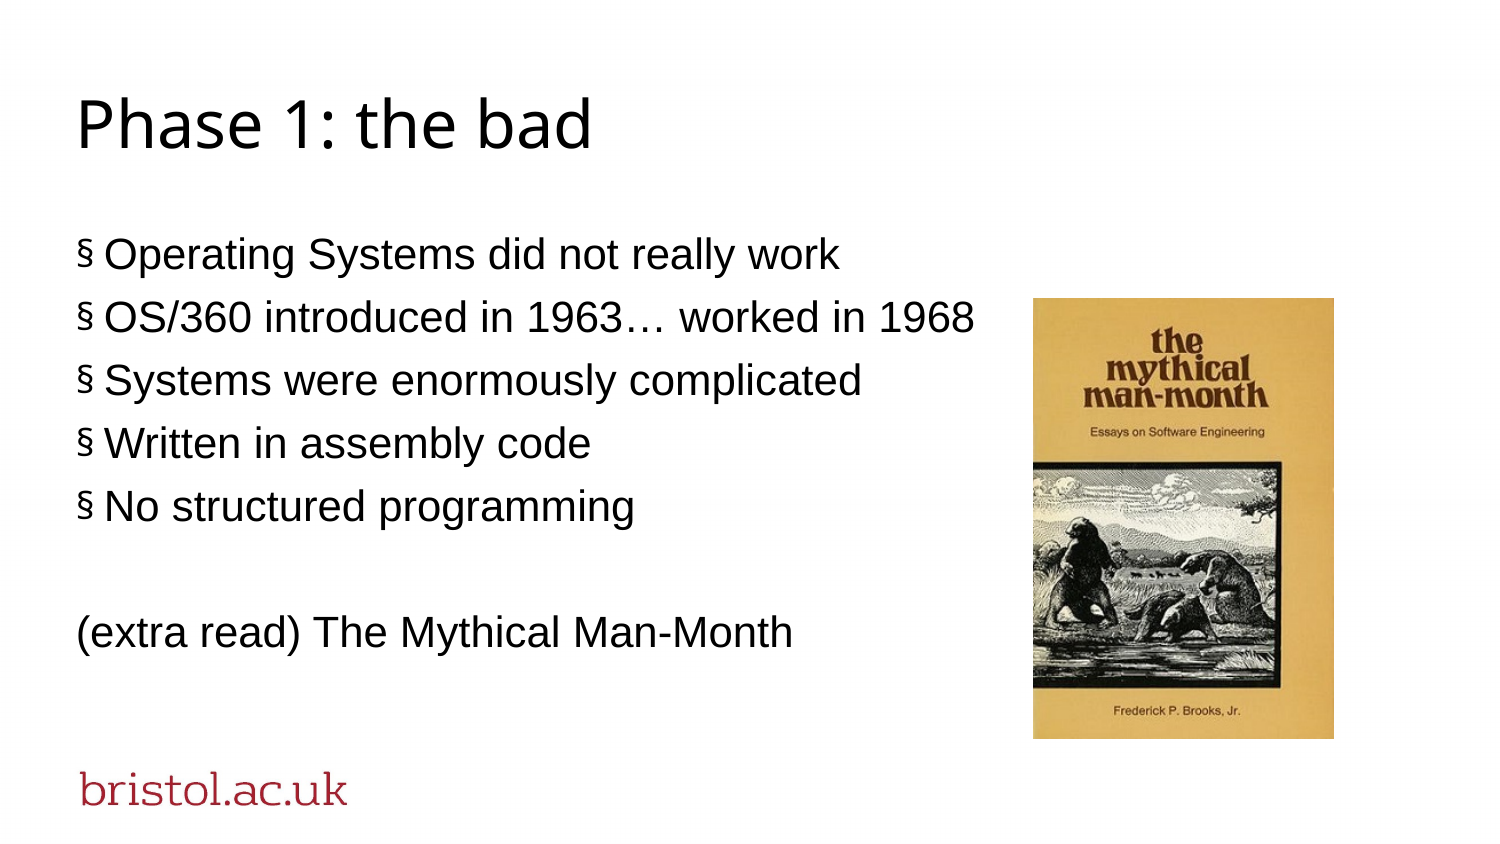

# Phase 1: the bad
Operating Systems did not really work
OS/360 introduced in 1963… worked in 1968
Systems were enormously complicated
Written in assembly code
No structured programming
(extra read) The Mythical Man-Month